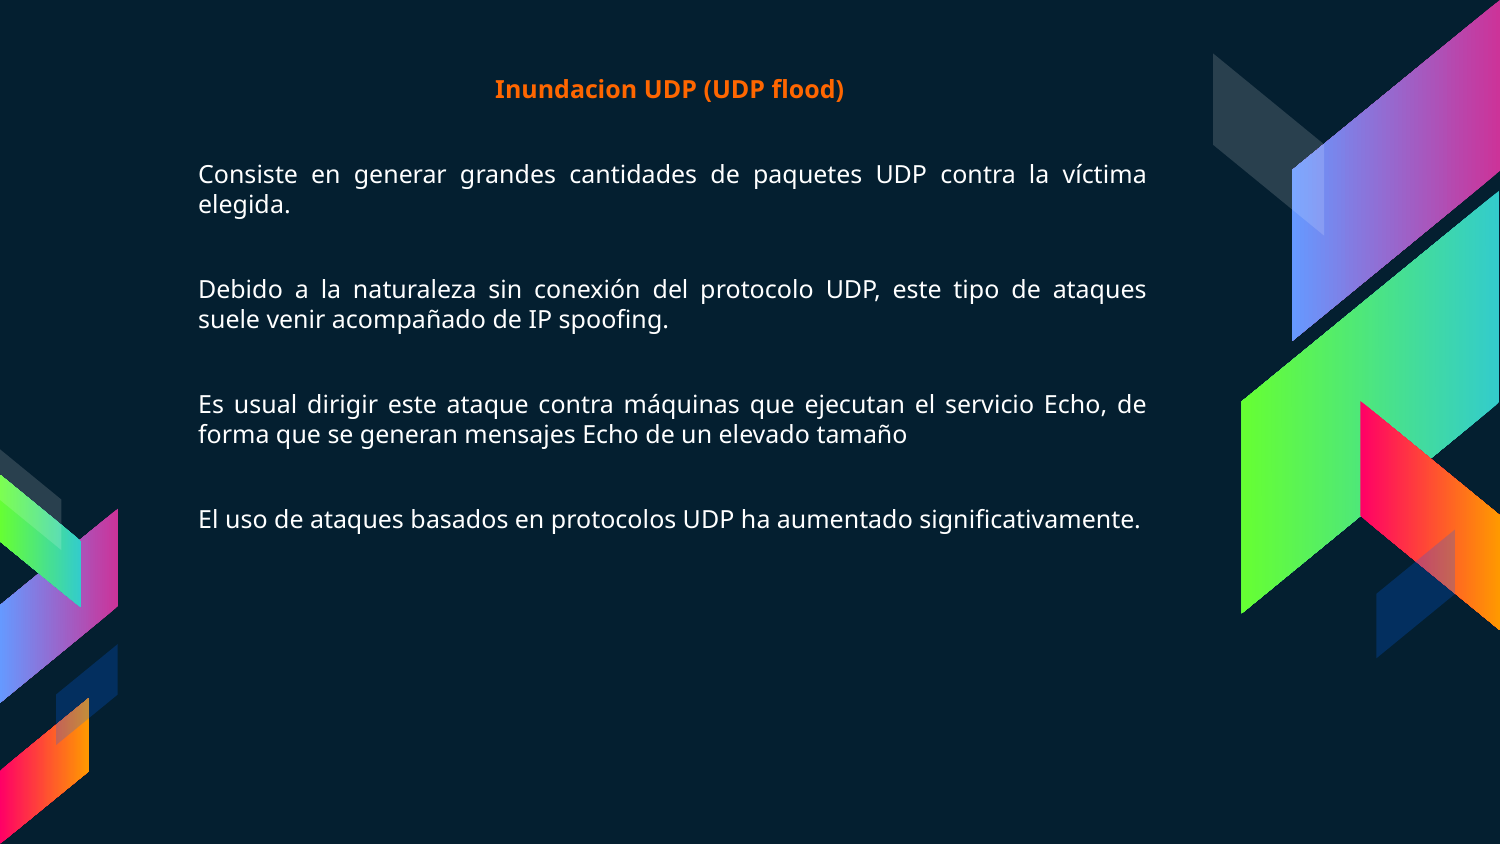

# Inundacion UDP (UDP flood)
Consiste en generar grandes cantidades de paquetes UDP contra la víctima elegida.
Debido a la naturaleza sin conexión del protocolo UDP, este tipo de ataques suele venir acompañado de IP spoofing.
Es usual dirigir este ataque contra máquinas que ejecutan el servicio Echo, de forma que se generan mensajes Echo de un elevado tamaño
El uso de ataques basados en protocolos UDP ha aumentado significativamente.